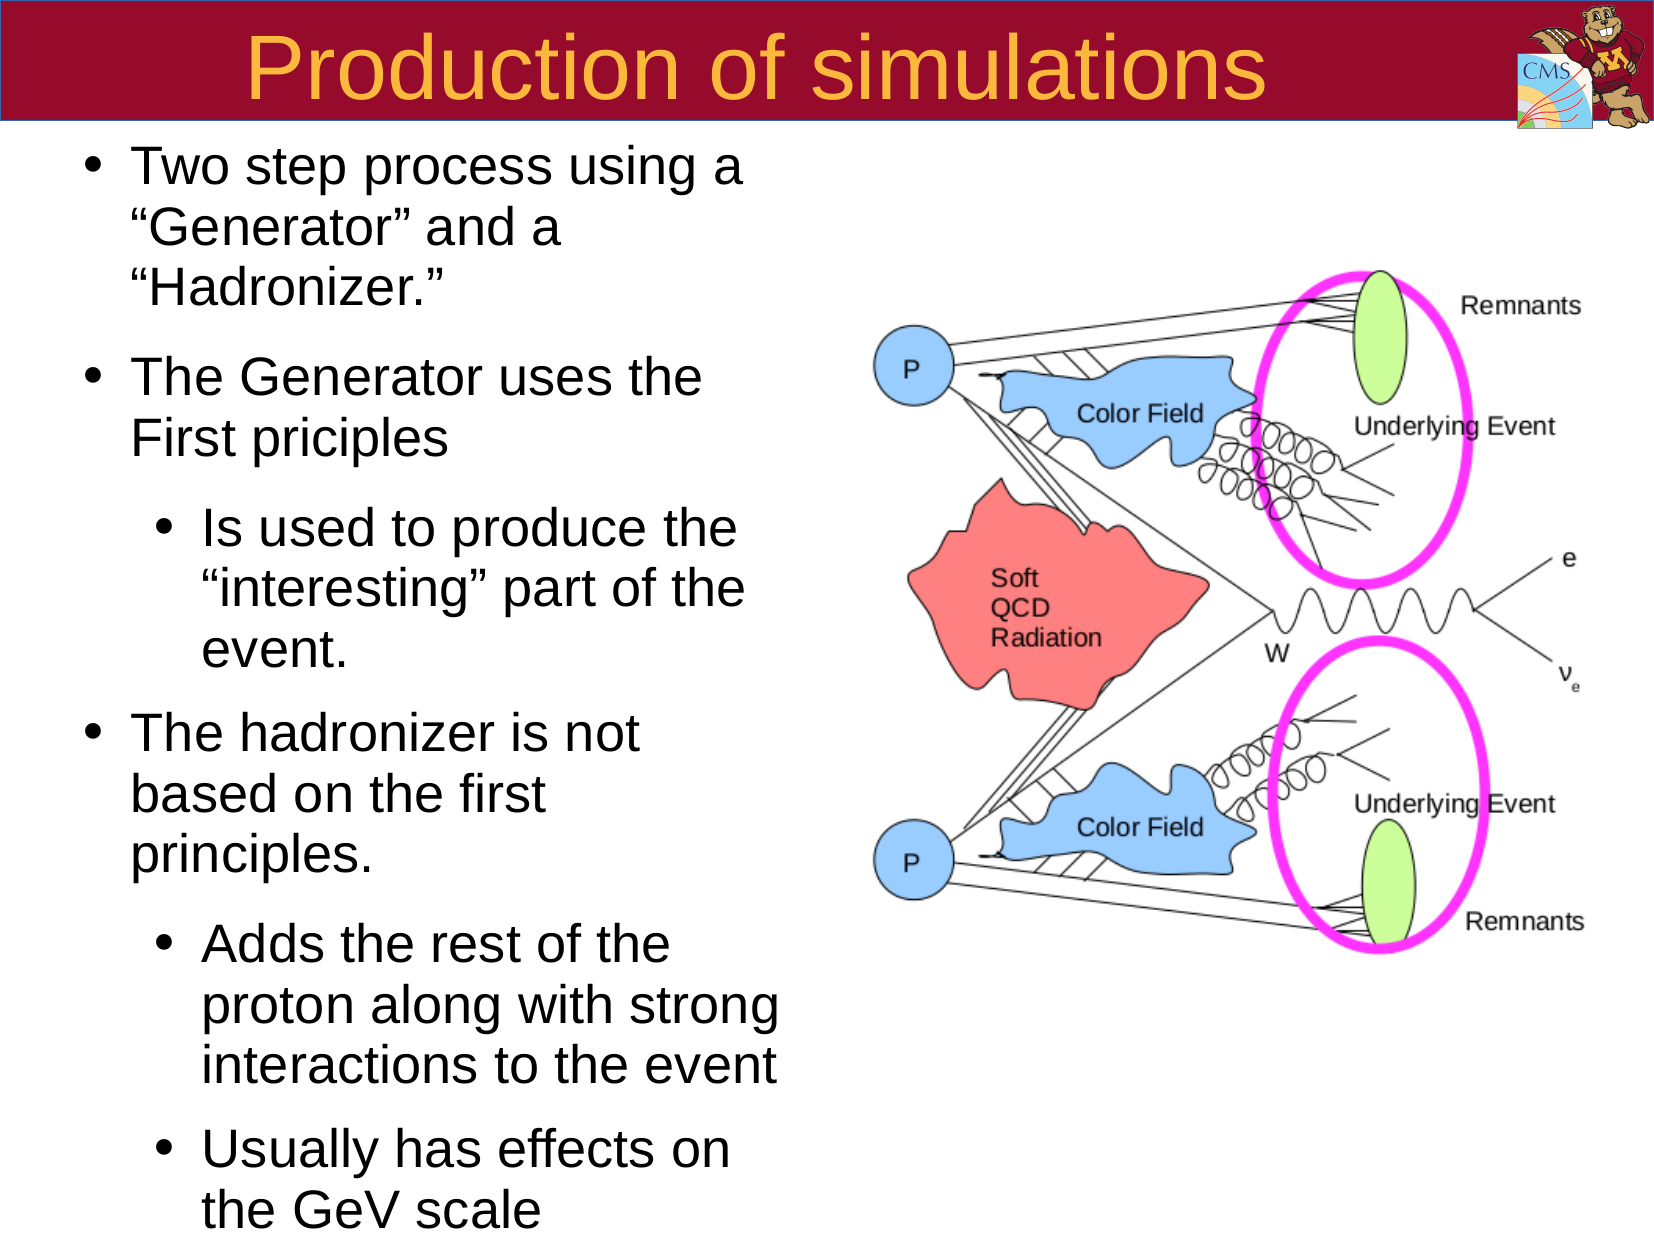

# Production of simulations
Two step process using a “Generator” and a “Hadronizer.”
The Generator uses the First priciples
Is used to produce the “interesting” part of the event.
The hadronizer is not based on the first principles.
Adds the rest of the proton along with strong interactions to the event
Usually has effects on the GeV scale